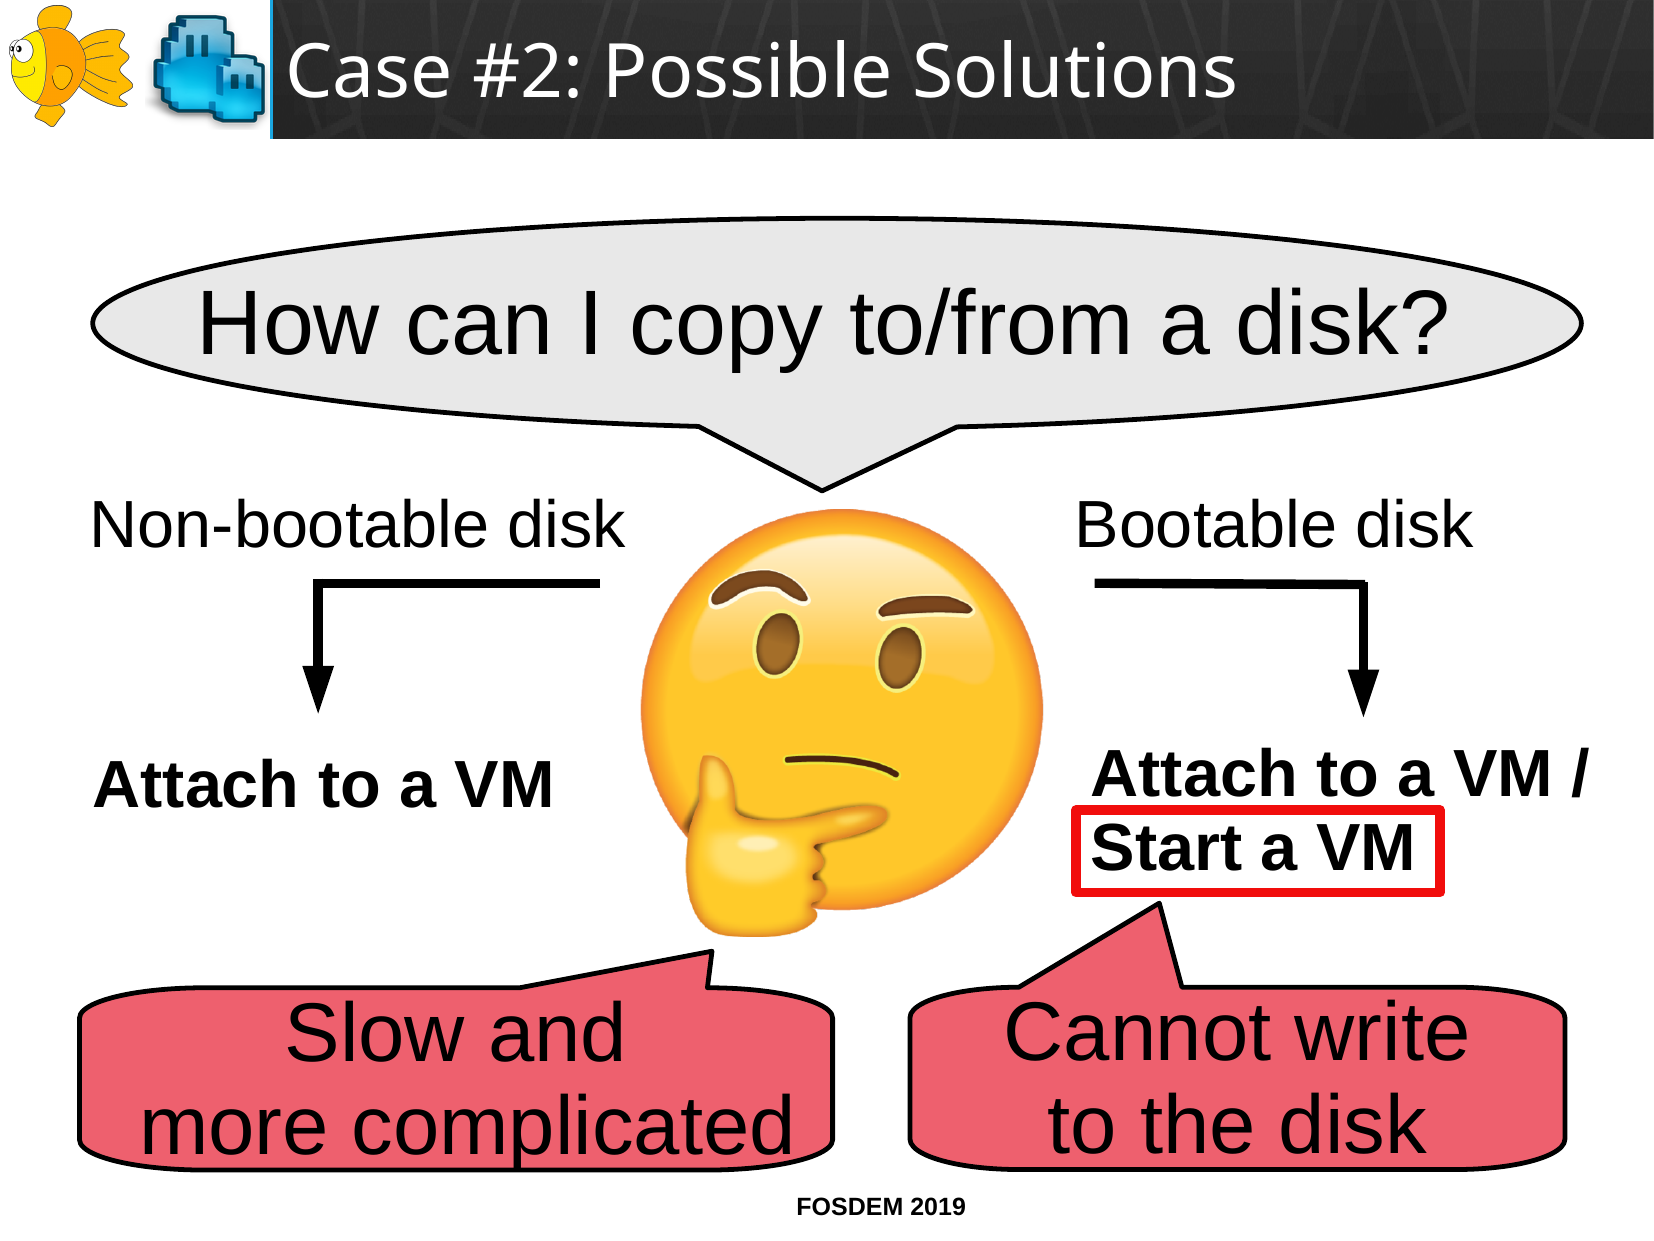

# Case #2: Possible Solutions
How can I copy to/from a disk?
Non-bootable disk
Attach to a VM
 Bootable disk
Attach to a VM /
Start a VM
Cannot write
to the disk
Slow and
 more complicated